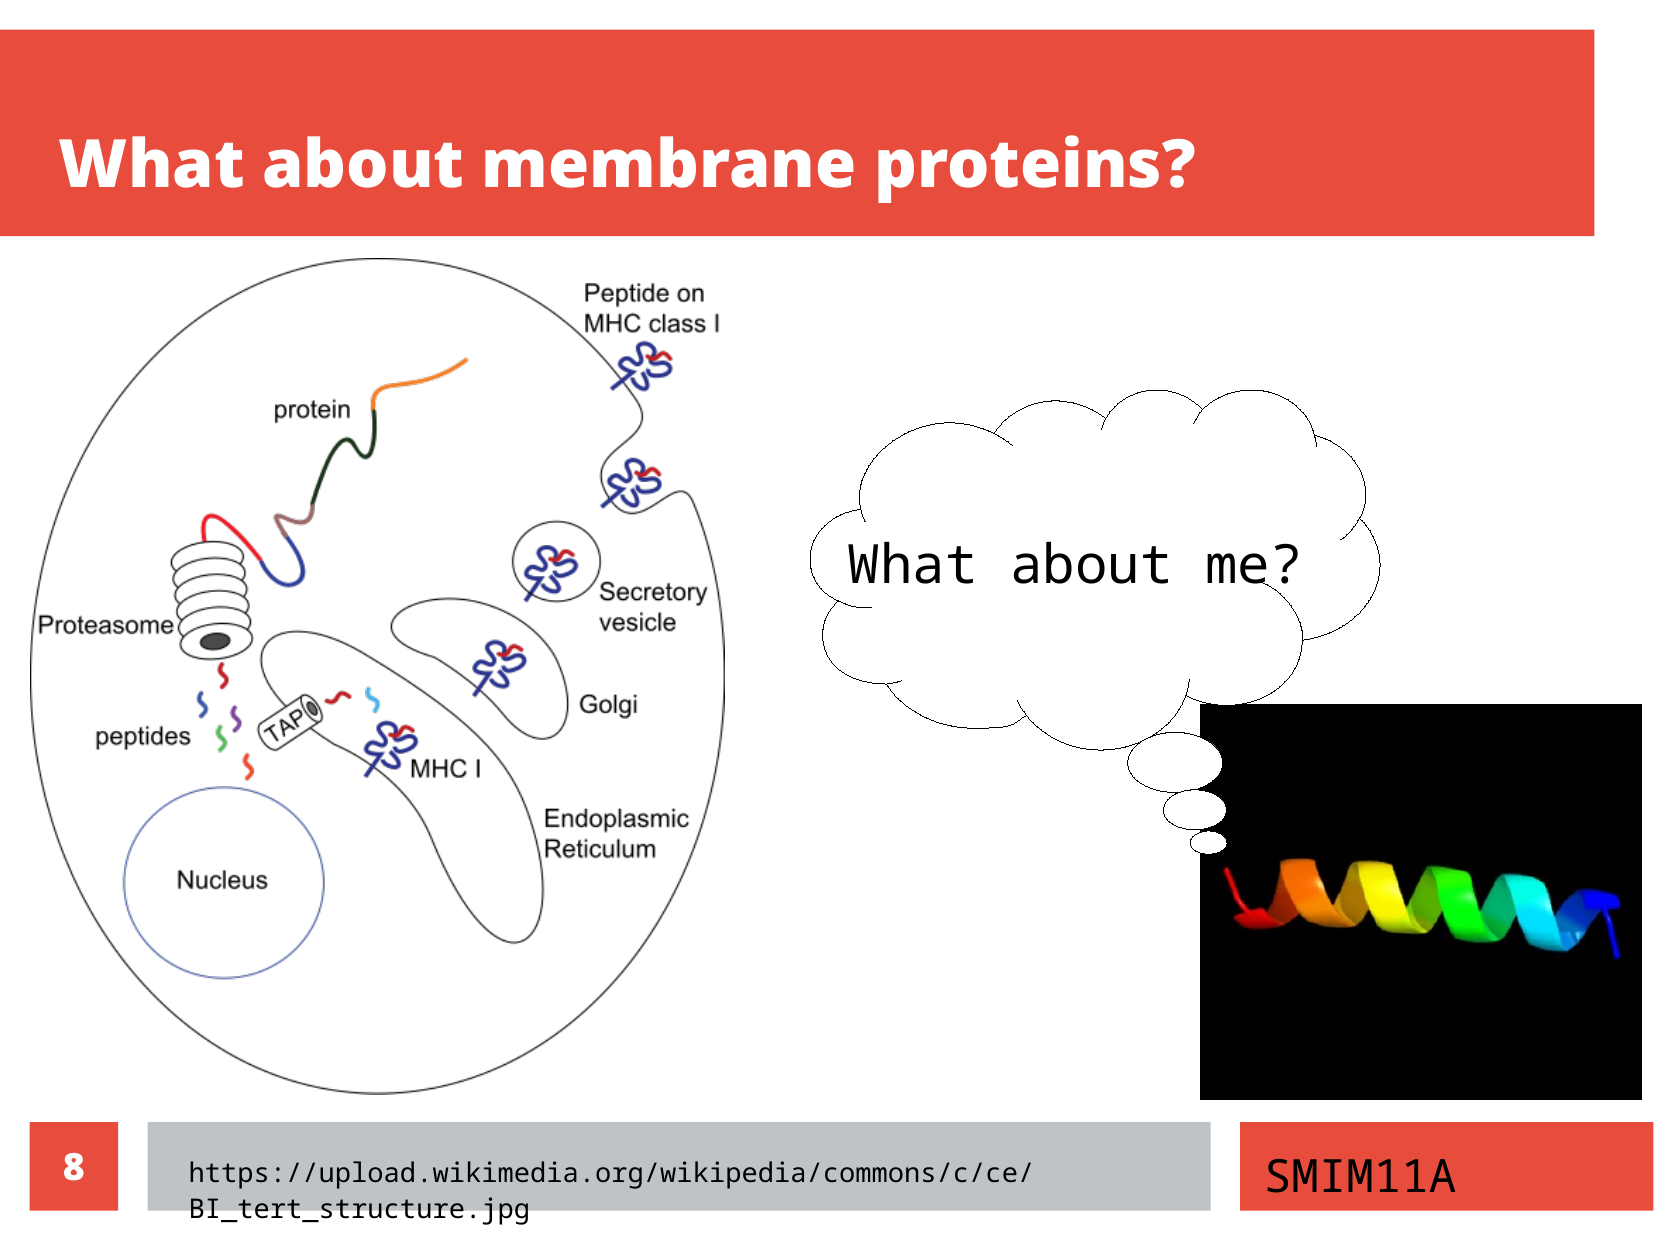

# What about membrane proteins?
What about me?
8
SMIM11A
https://upload.wikimedia.org/wikipedia/commons/c/ce/BI_tert_structure.jpg